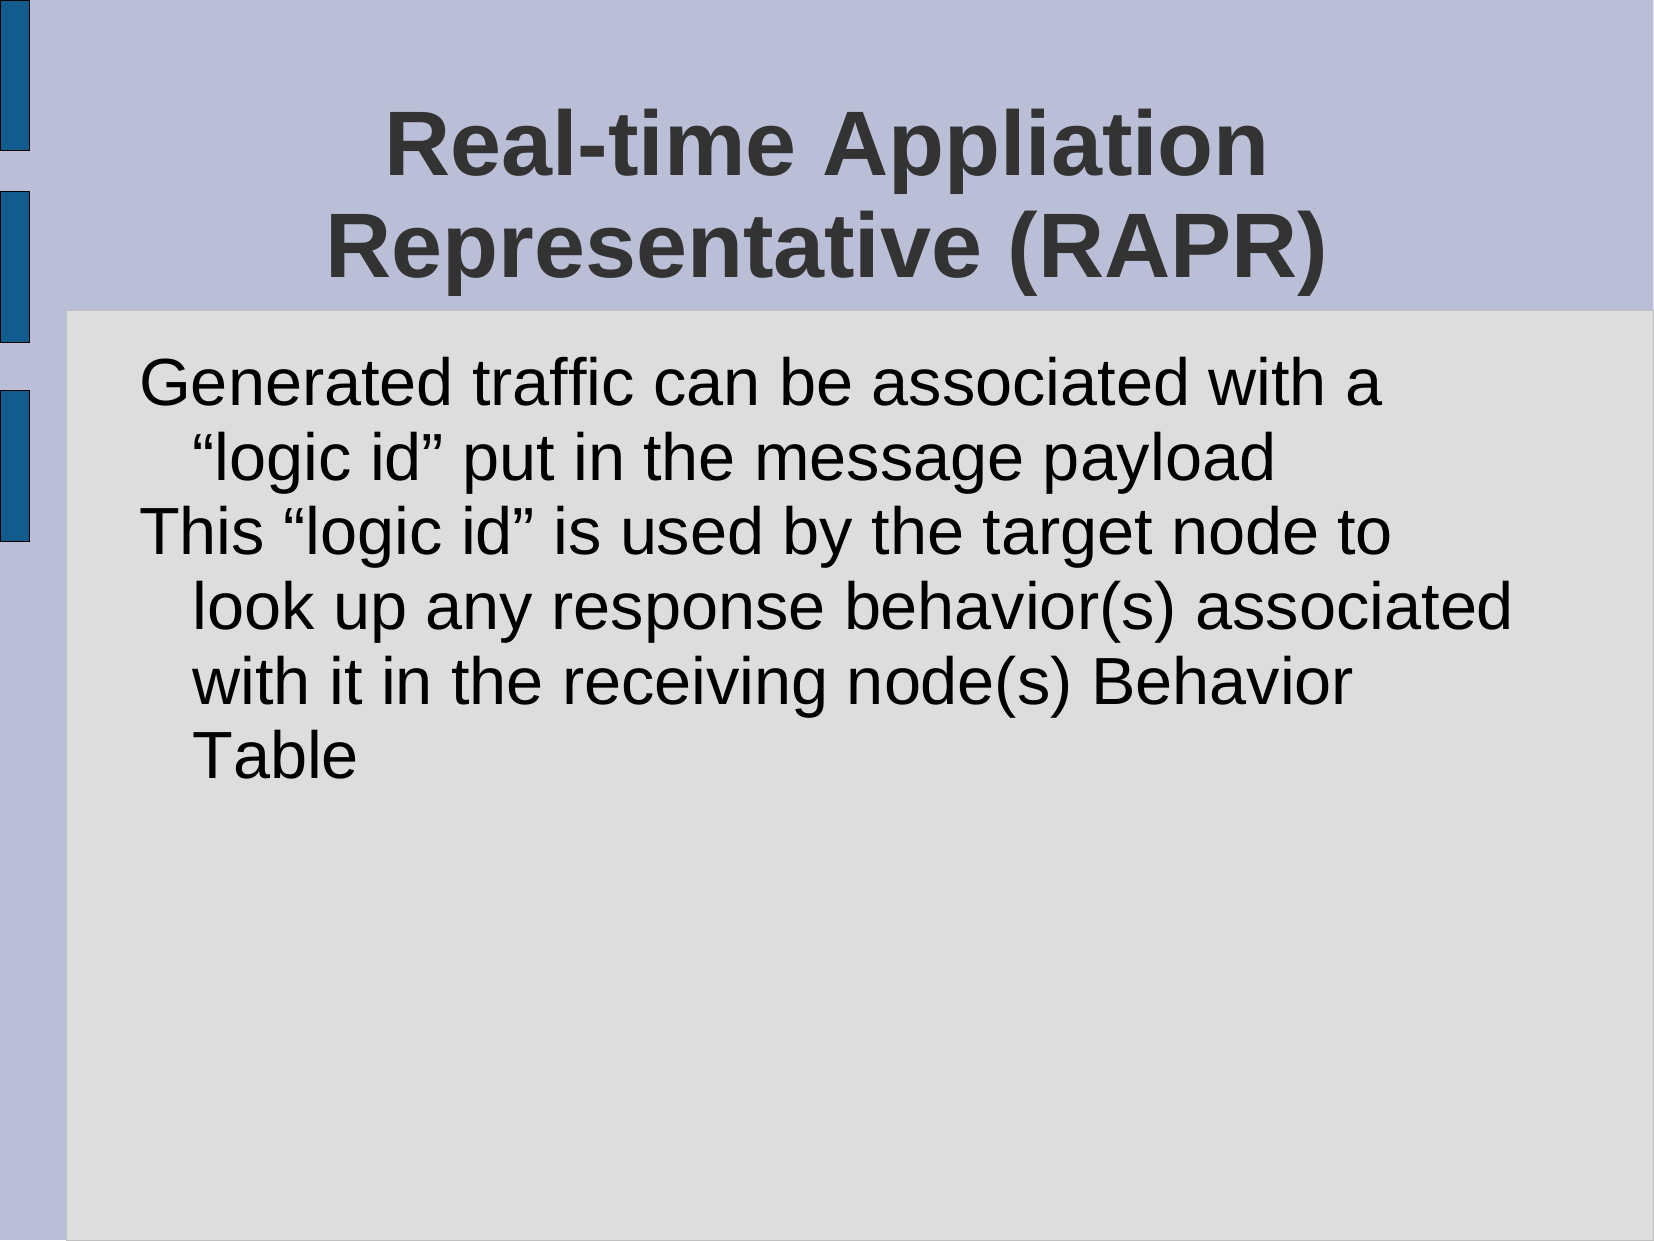

# Real-time Appliation Representative (RAPR)
Generated traffic can be associated with a “logic id” put in the message payload
This “logic id” is used by the target node to look up any response behavior(s) associated with it in the receiving node(s) Behavior Table